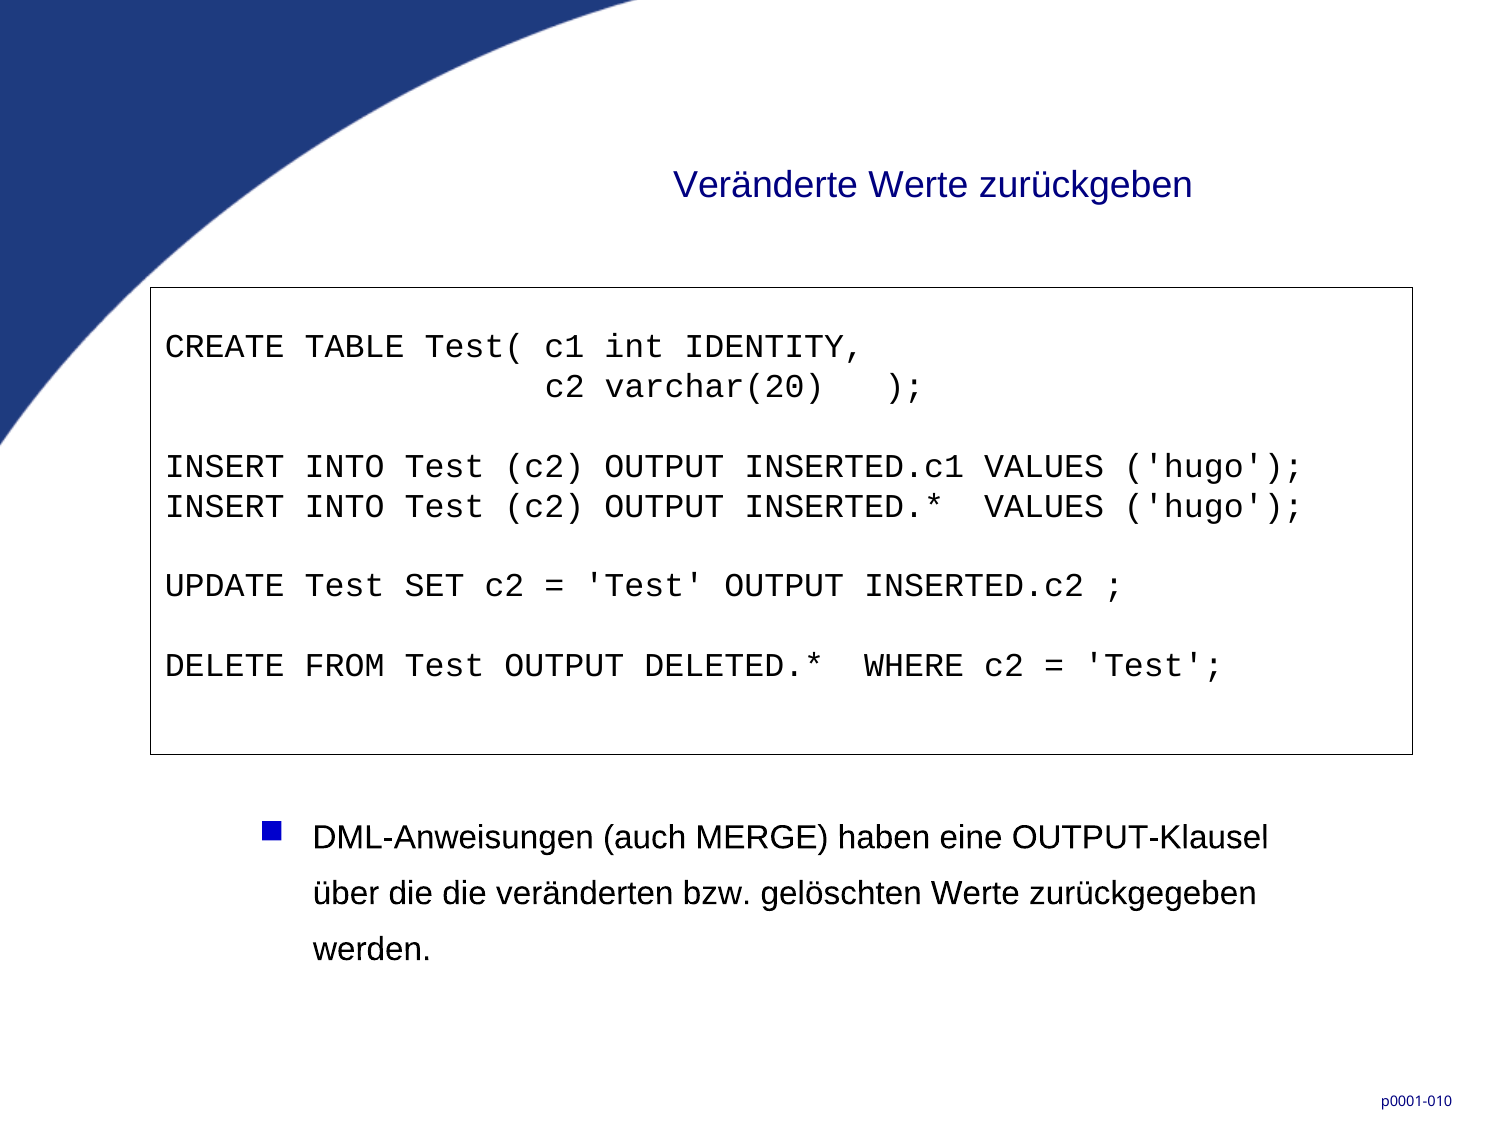

# Veränderte Werte zurückgeben
CREATE TABLE Test( c1 int IDENTITY,
		 c2 varchar(20) );
INSERT INTO Test (c2) OUTPUT INSERTED.c1 VALUES ('hugo');
INSERT INTO Test (c2) OUTPUT INSERTED.* VALUES ('hugo');
UPDATE Test SET c2 = 'Test' OUTPUT INSERTED.c2 ;
DELETE FROM Test OUTPUT DELETED.* WHERE c2 = 'Test';
DML-Anweisungen (auch MERGE) haben eine OUTPUT-Klausel
über die die veränderten bzw. gelöschten Werte zurückgegeben werden.